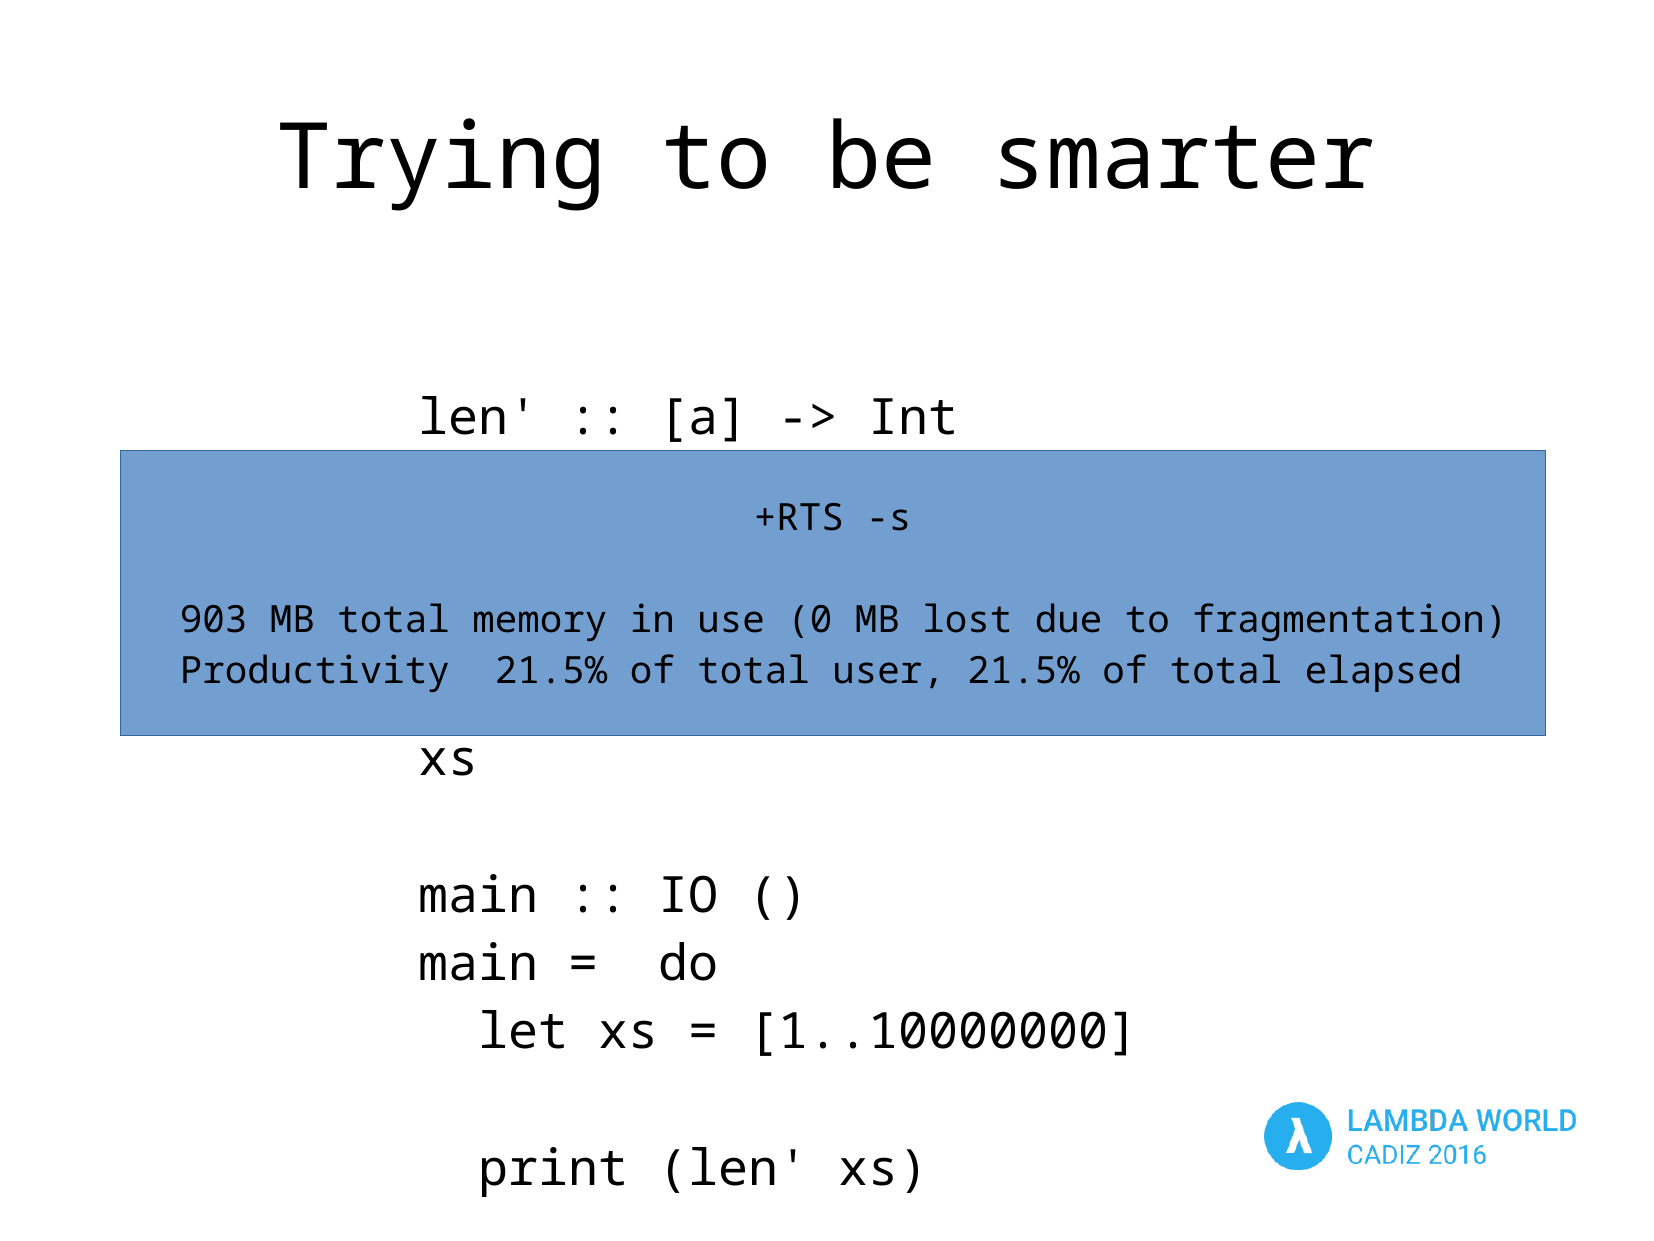

# Trying to be smarter
len' :: [a] -> Int
len' = go 0
 where
 go acc [] = acc
 go acc (_:xs) = go (acc + 1) xs
main :: IO ()
main = do
 let xs = [1..10000000]
 print (len' xs)
+RTS -s
 903 MB total memory in use (0 MB lost due to fragmentation)
 Productivity 21.5% of total user, 21.5% of total elapsed